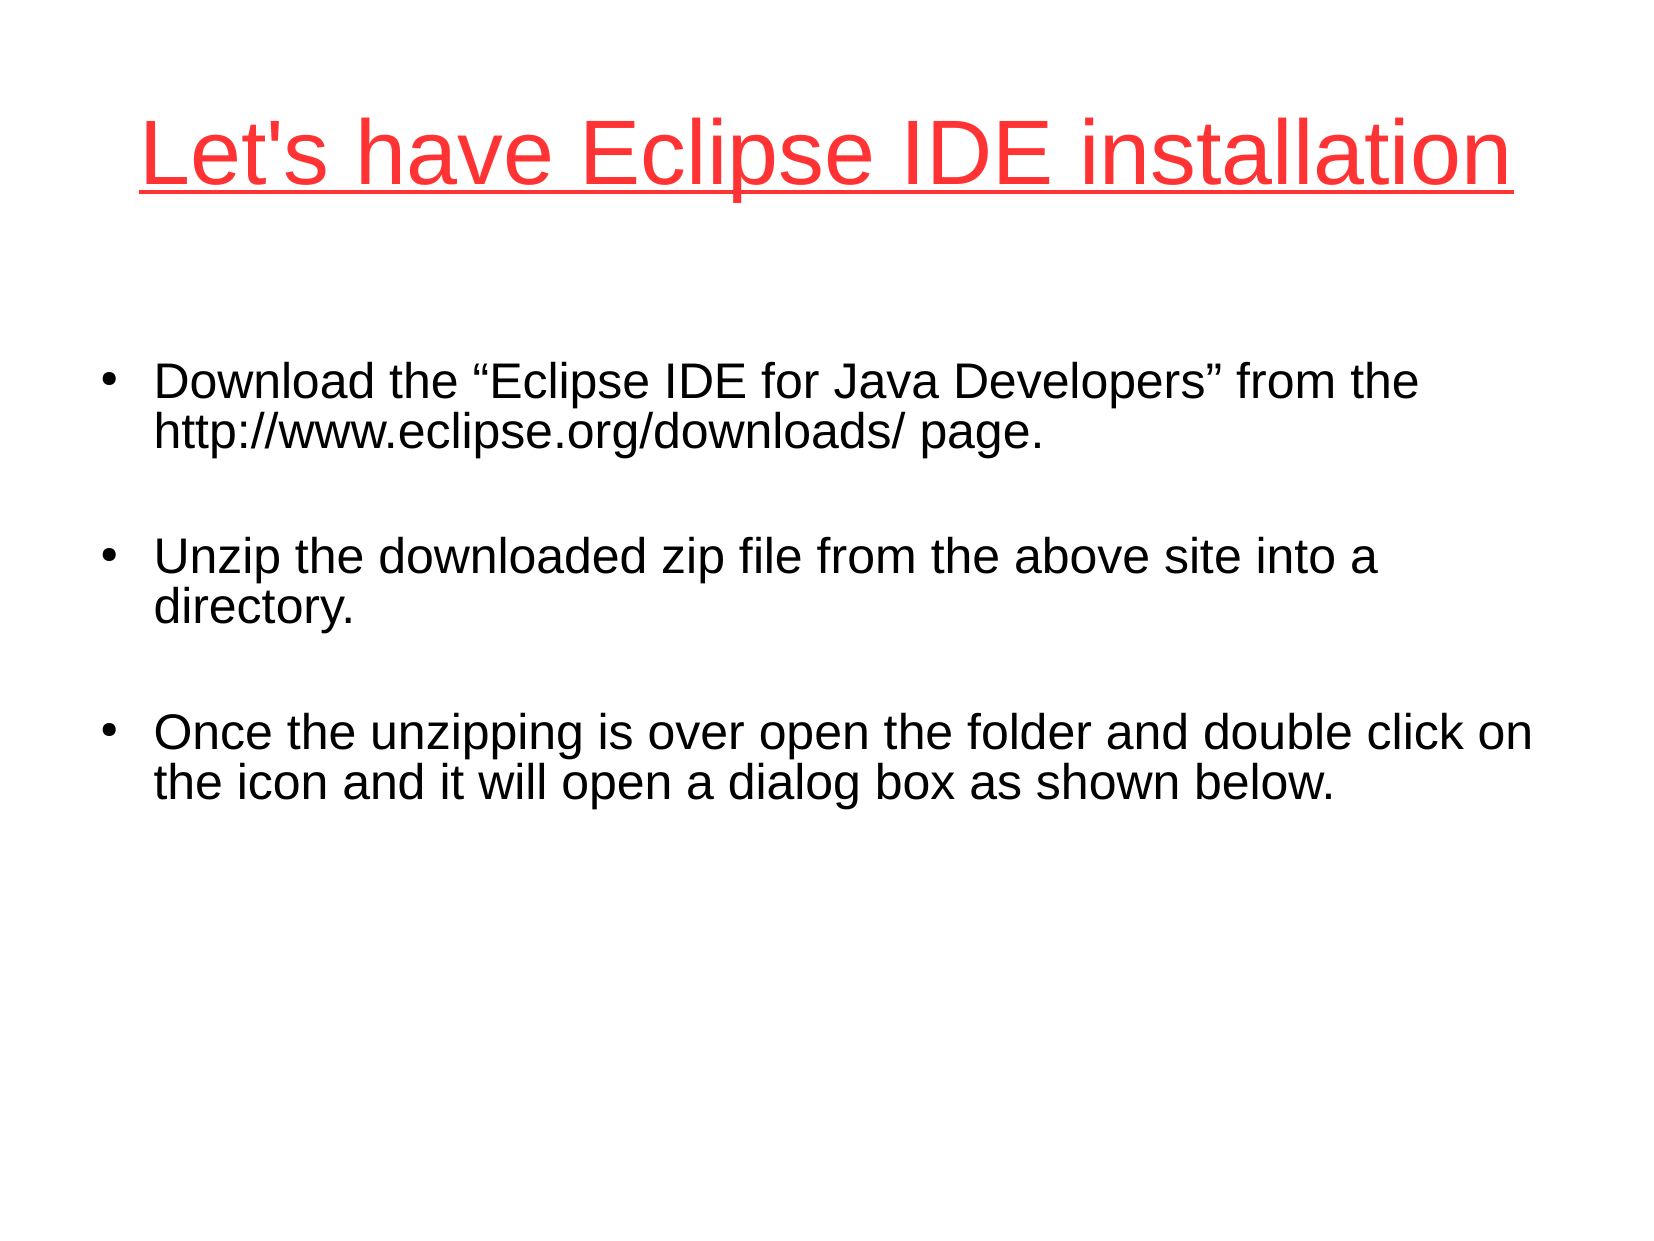

# Let's have Eclipse IDE installation
Download the “Eclipse IDE for Java Developers” from the http://www.eclipse.org/downloads/ page.
Unzip the downloaded zip file from the above site into a directory.
Once the unzipping is over open the folder and double click on the icon and it will open a dialog box as shown below.